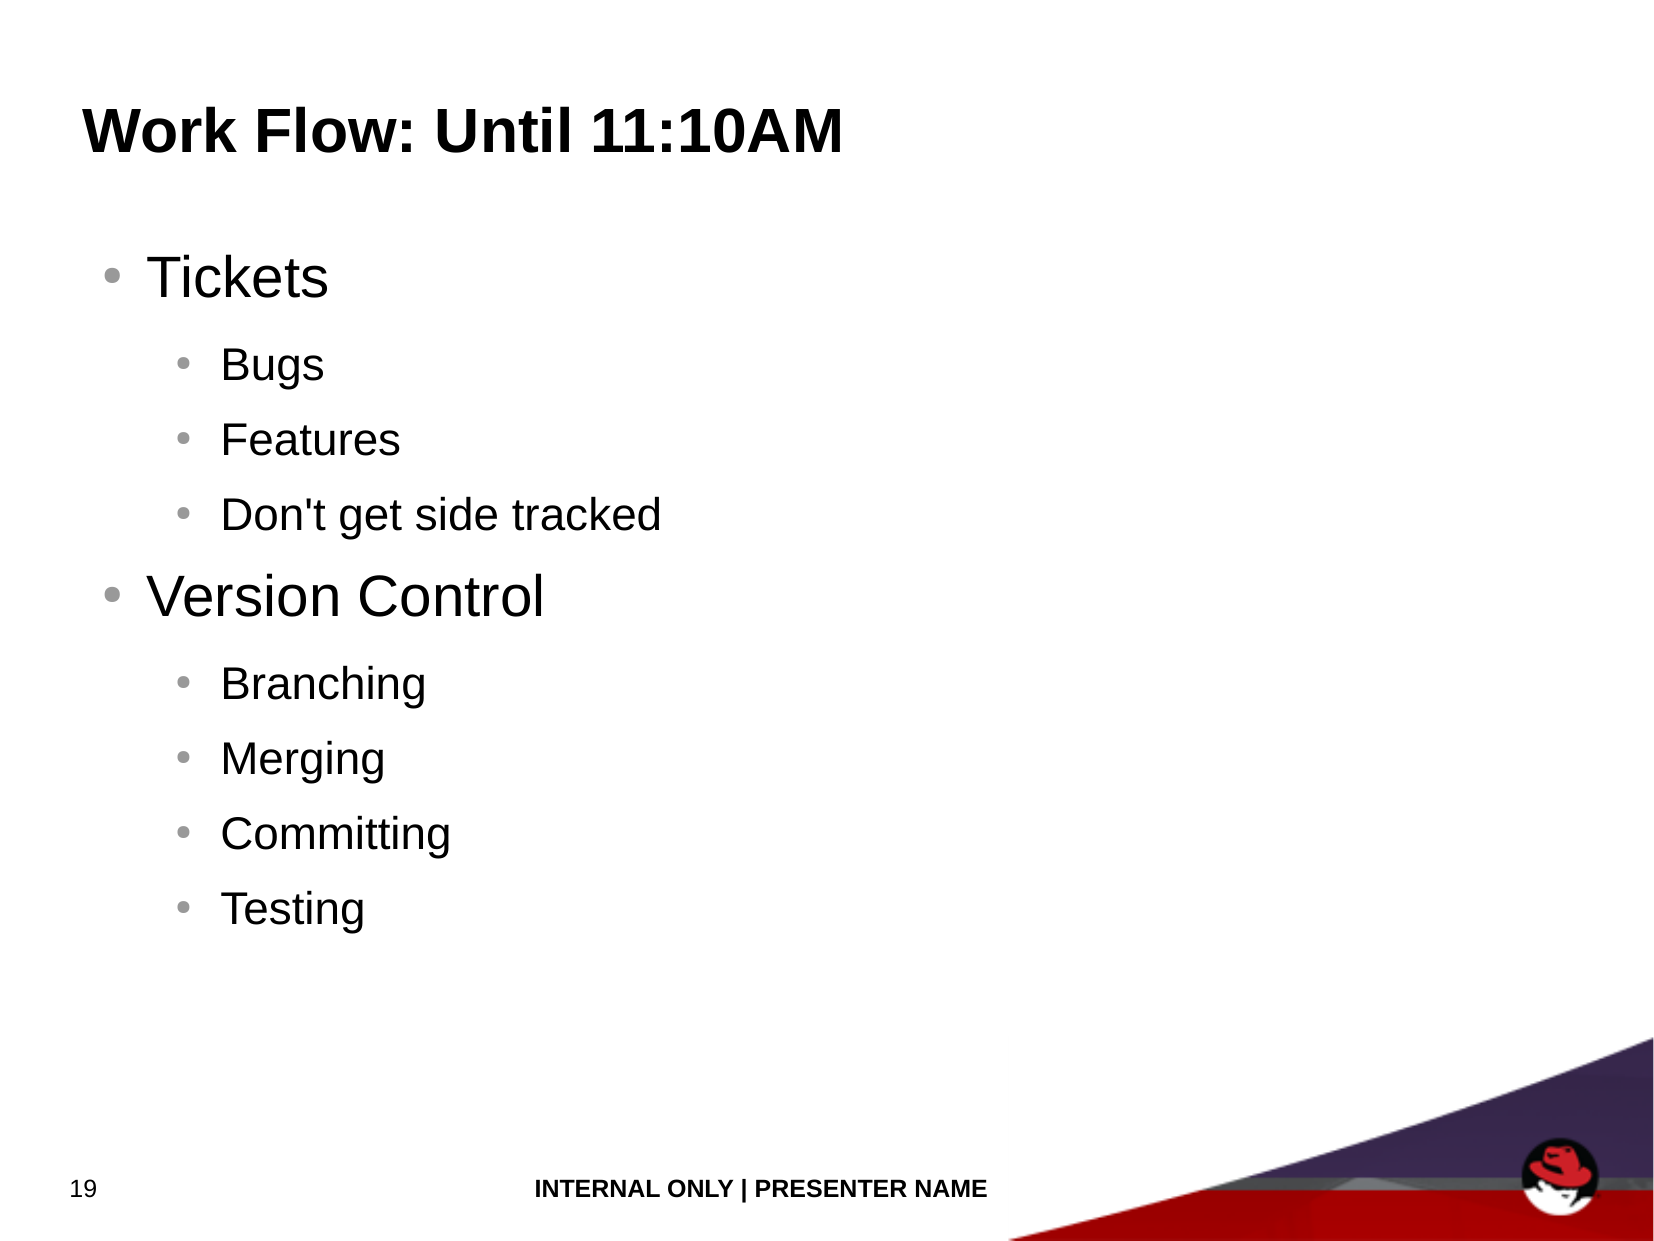

# Work Flow: Until 11:10AM
Tickets
Bugs
Features
Don't get side tracked
Version Control
Branching
Merging
Committing
Testing